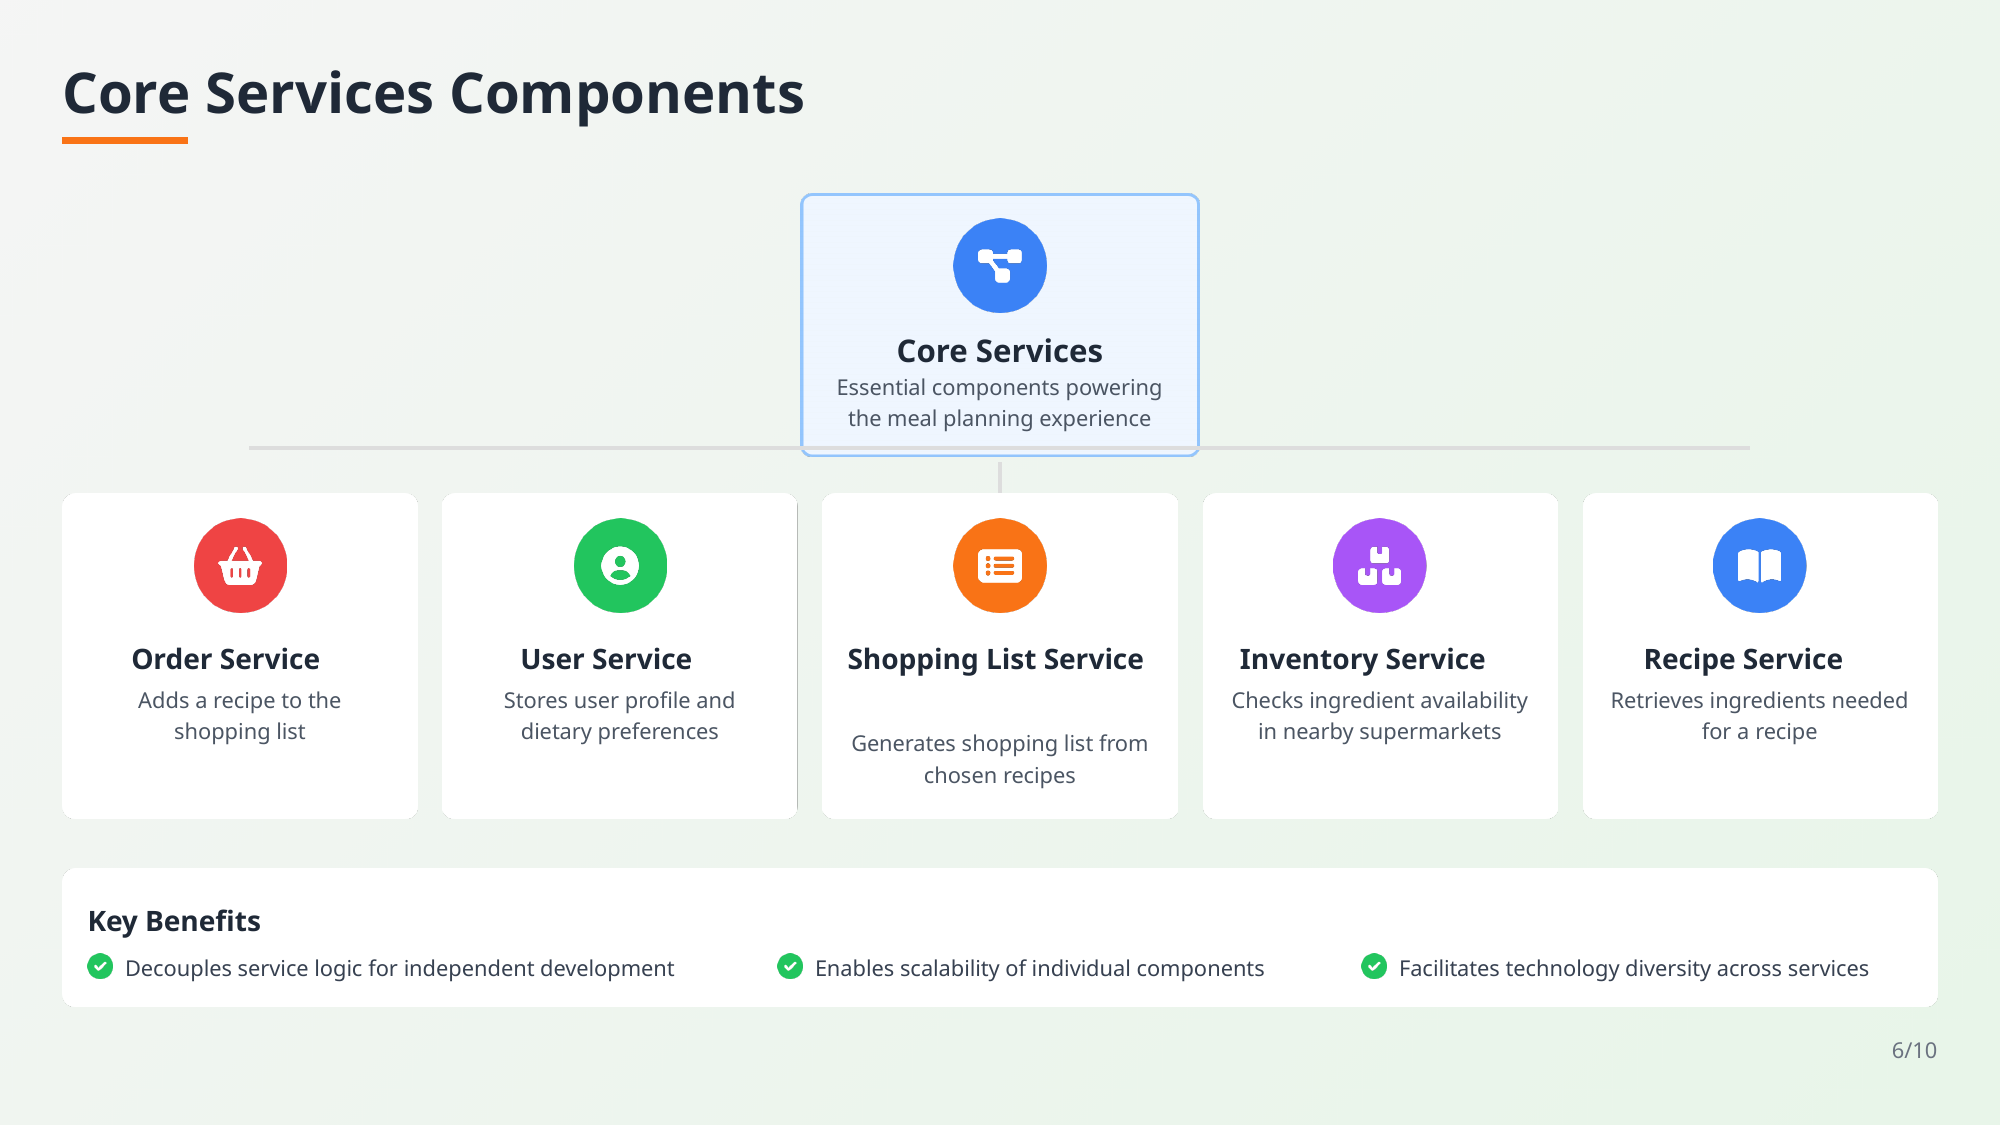

Core Services Components
Core Services
Essential components powering the meal planning experience
Order Service
User Service
Shopping List Service
Inventory Service
Recipe Service
Adds a recipe to the shopping list
Stores user profile and dietary preferences
Checks ingredient availability in nearby supermarkets
Retrieves ingredients needed for a recipe
Generates shopping list from chosen recipes
Key Benefits
Decouples service logic for independent development
Enables scalability of individual components
Facilitates technology diversity across services
6/10